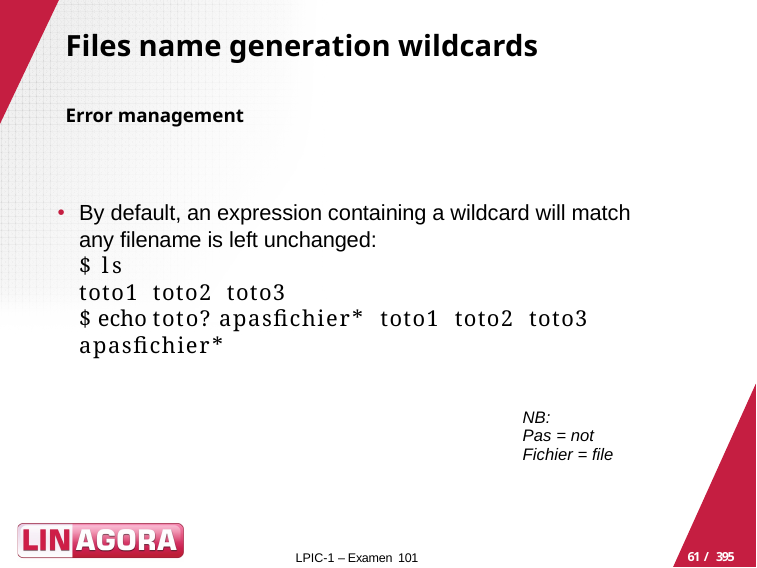

Files name generation wildcards
Error management
By default, an expression containing a wildcard will match any filename is left unchanged:
$ ls
toto1	toto2	toto3
$ echo toto? apasfichier* toto1 toto2 toto3 apasfichier*
NB:
Pas = not
Fichier = file
LPIC-1 – Examen 101